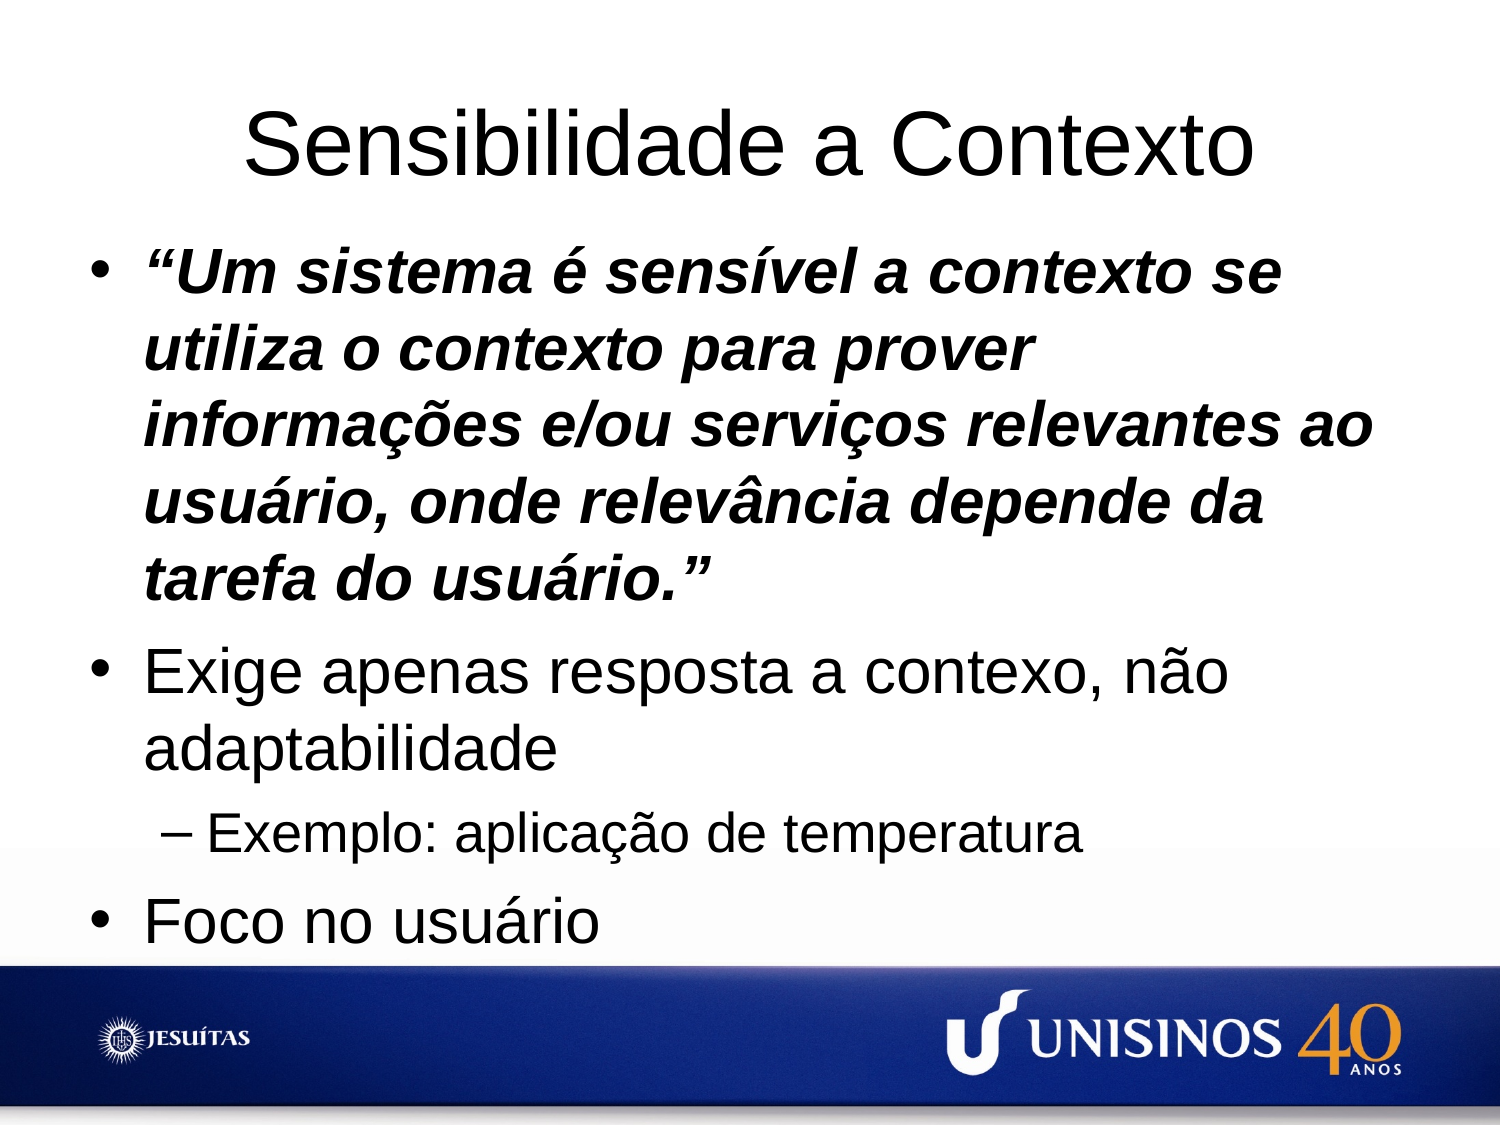

# Sensibilidade a Contexto
“Um sistema é sensível a contexto se utiliza o contexto para prover informações e/ou serviços relevantes ao usuário, onde relevância depende da tarefa do usuário.”
Exige apenas resposta a contexo, não adaptabilidade
Exemplo: aplicação de temperatura
Foco no usuário